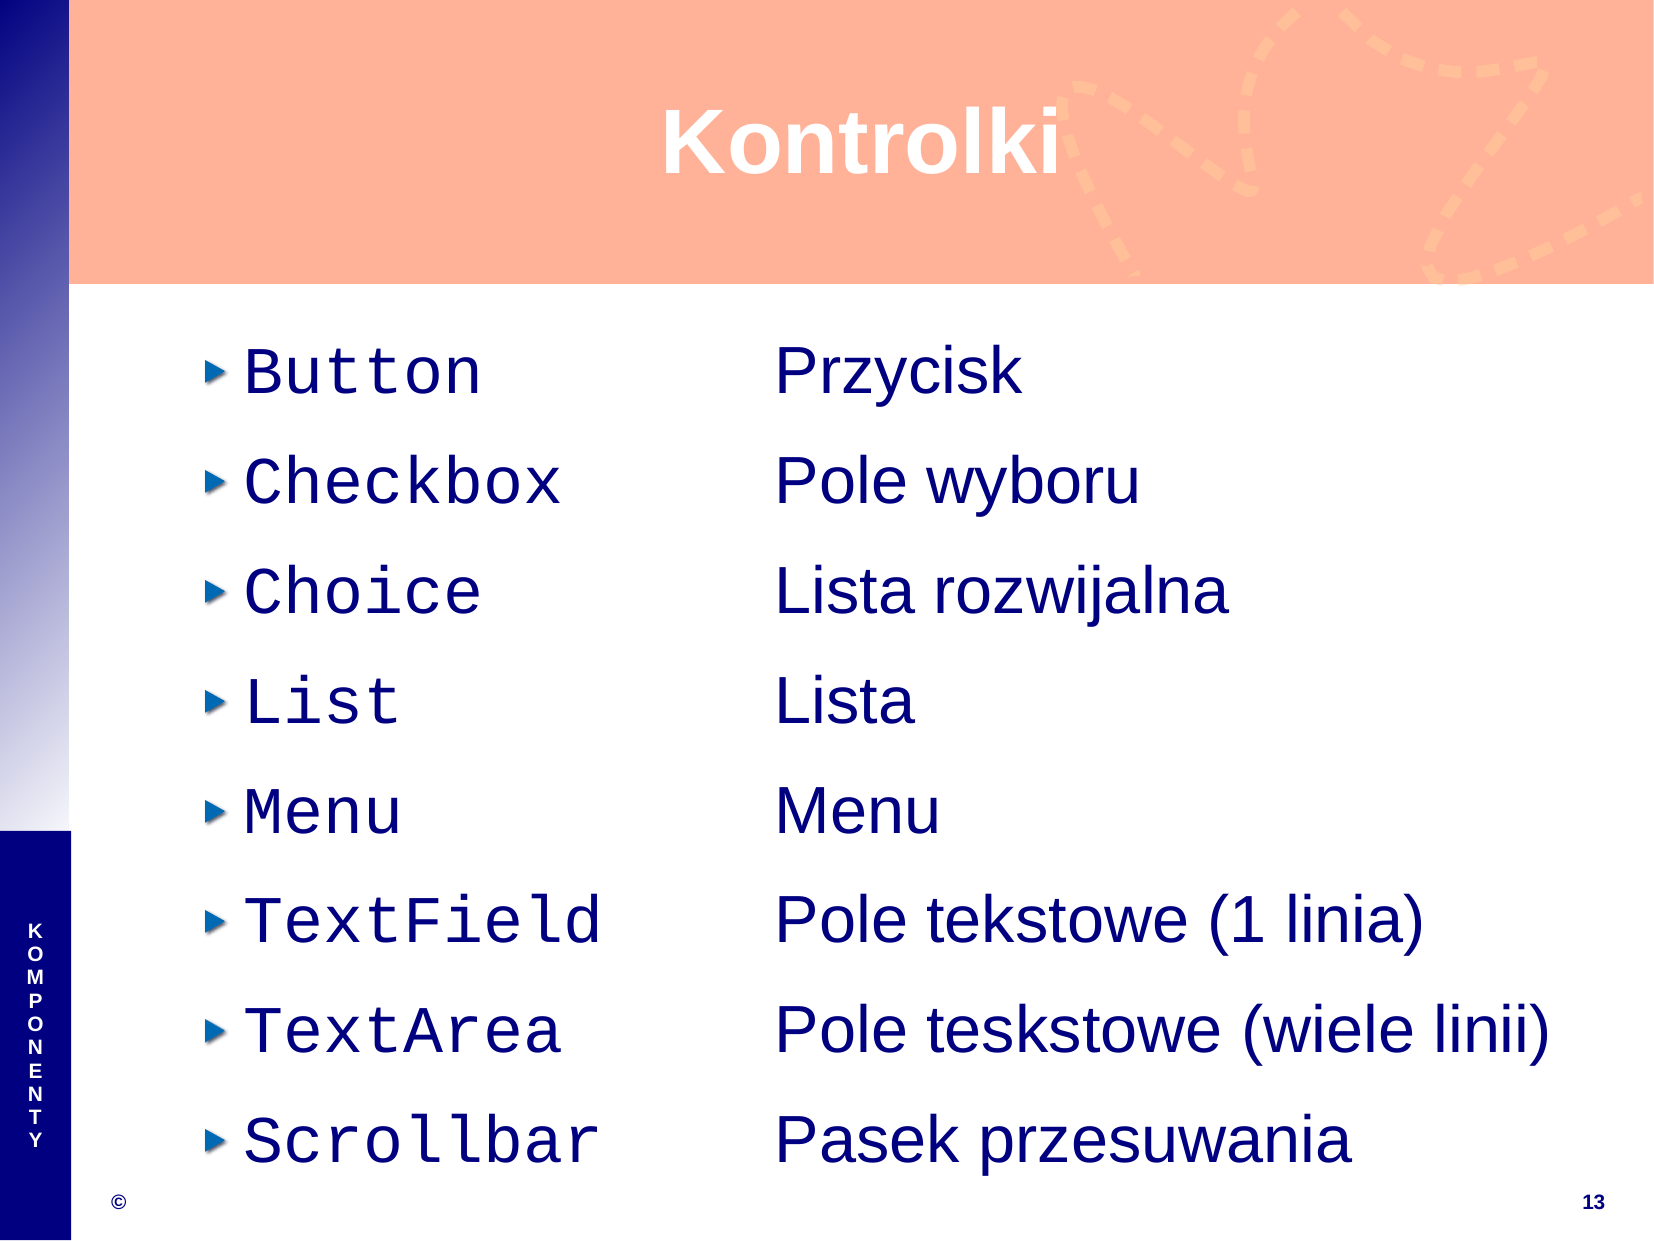

Kontrolki
# Button	Przycisk
Checkbox	Pole wyboru
Choice	Lista rozwijalna
List	Lista
Menu	Menu
TextField	Pole tekstowe (1 linia)
TextArea	Pole teskstowe (wiele linii)
Scrollbar	Pasek przesuwania
K
O
M
P
O
N
E
N
T
Y